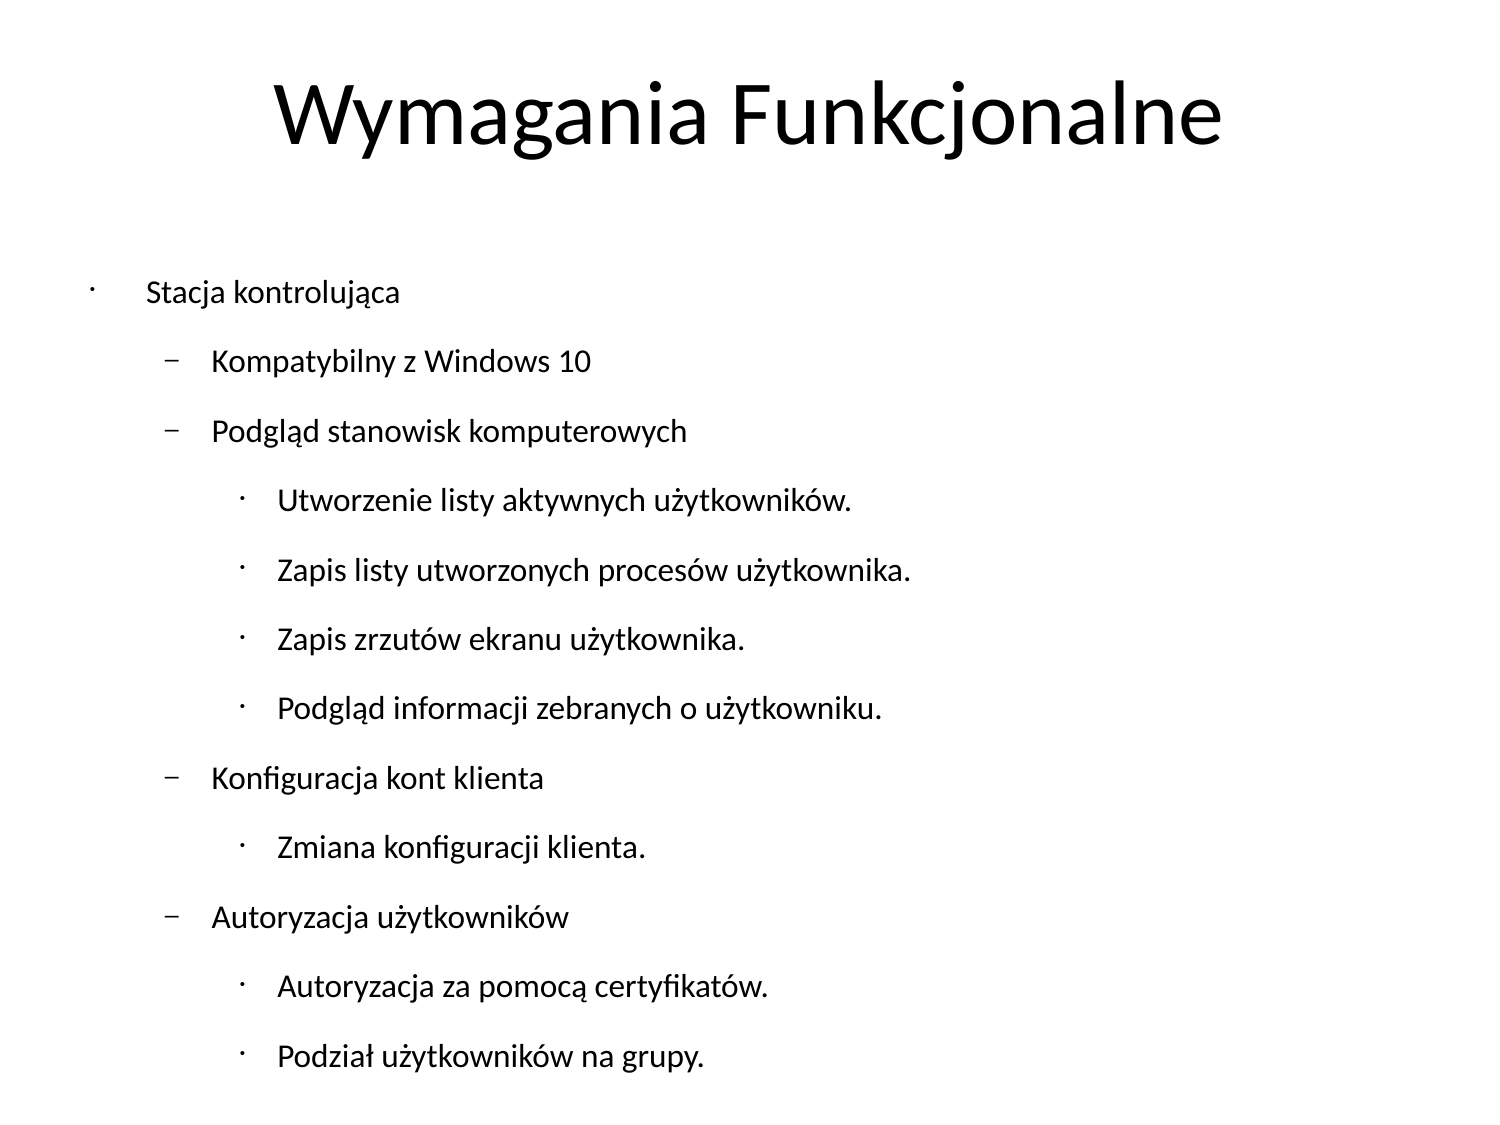

# Wymagania Funkcjonalne
Stacja kontrolująca
Kompatybilny z Windows 10
Podgląd stanowisk komputerowych
Utworzenie listy aktywnych użytkowników.
Zapis listy utworzonych procesów użytkownika.
Zapis zrzutów ekranu użytkownika.
Podgląd informacji zebranych o użytkowniku.
Konfiguracja kont klienta
Zmiana konfiguracji klienta.
Autoryzacja użytkowników
Autoryzacja za pomocą certyfikatów.
Podział użytkowników na grupy.